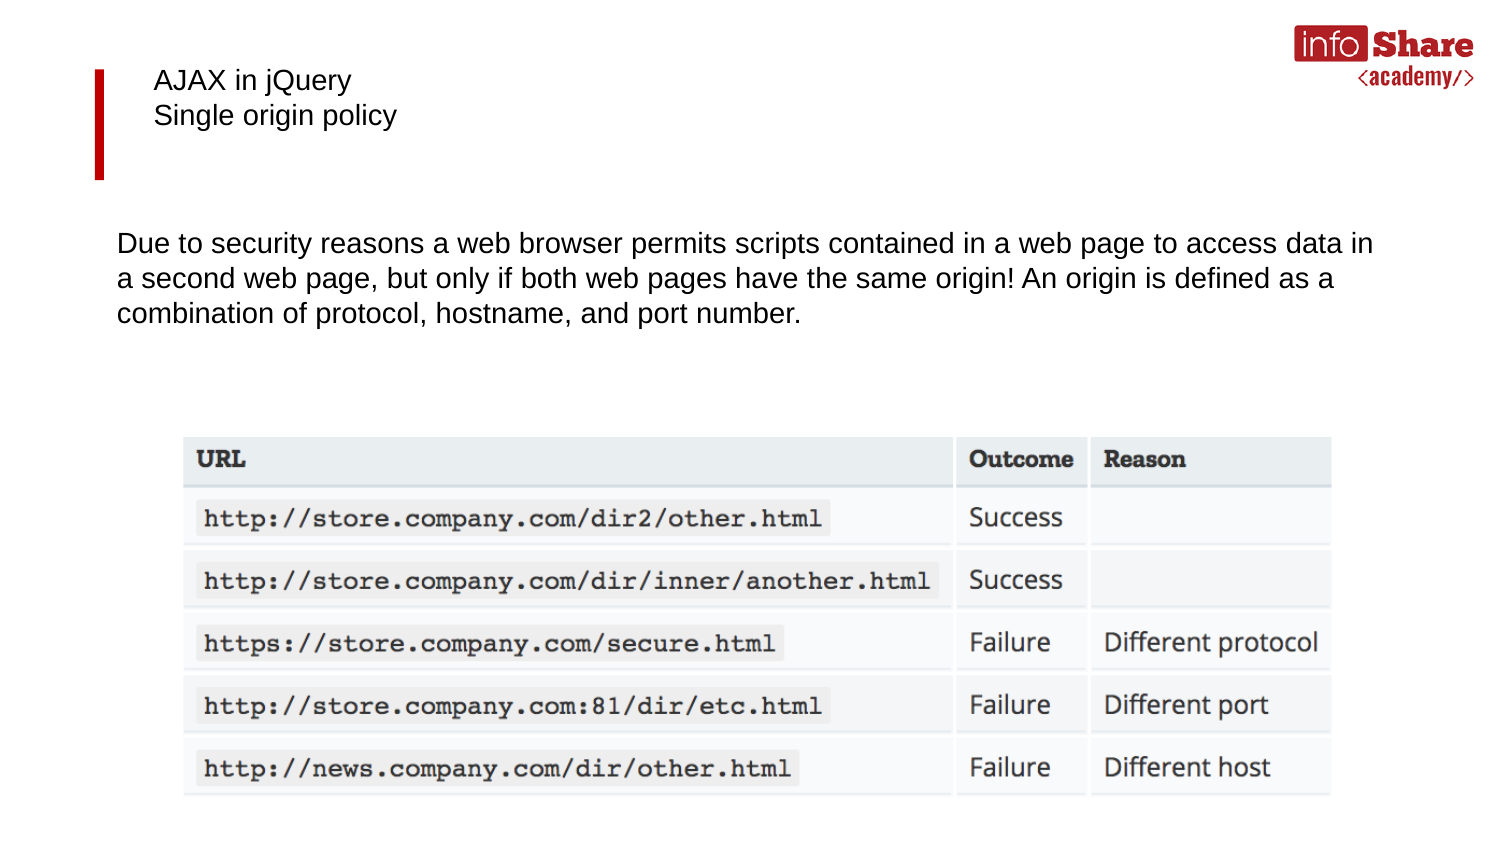

# AJAX in jQuery Single origin policy
Due to security reasons a web browser permits scripts contained in a web page to access data in a second web page, but only if both web pages have the same origin! An origin is defined as a combination of protocol, hostname, and port number.